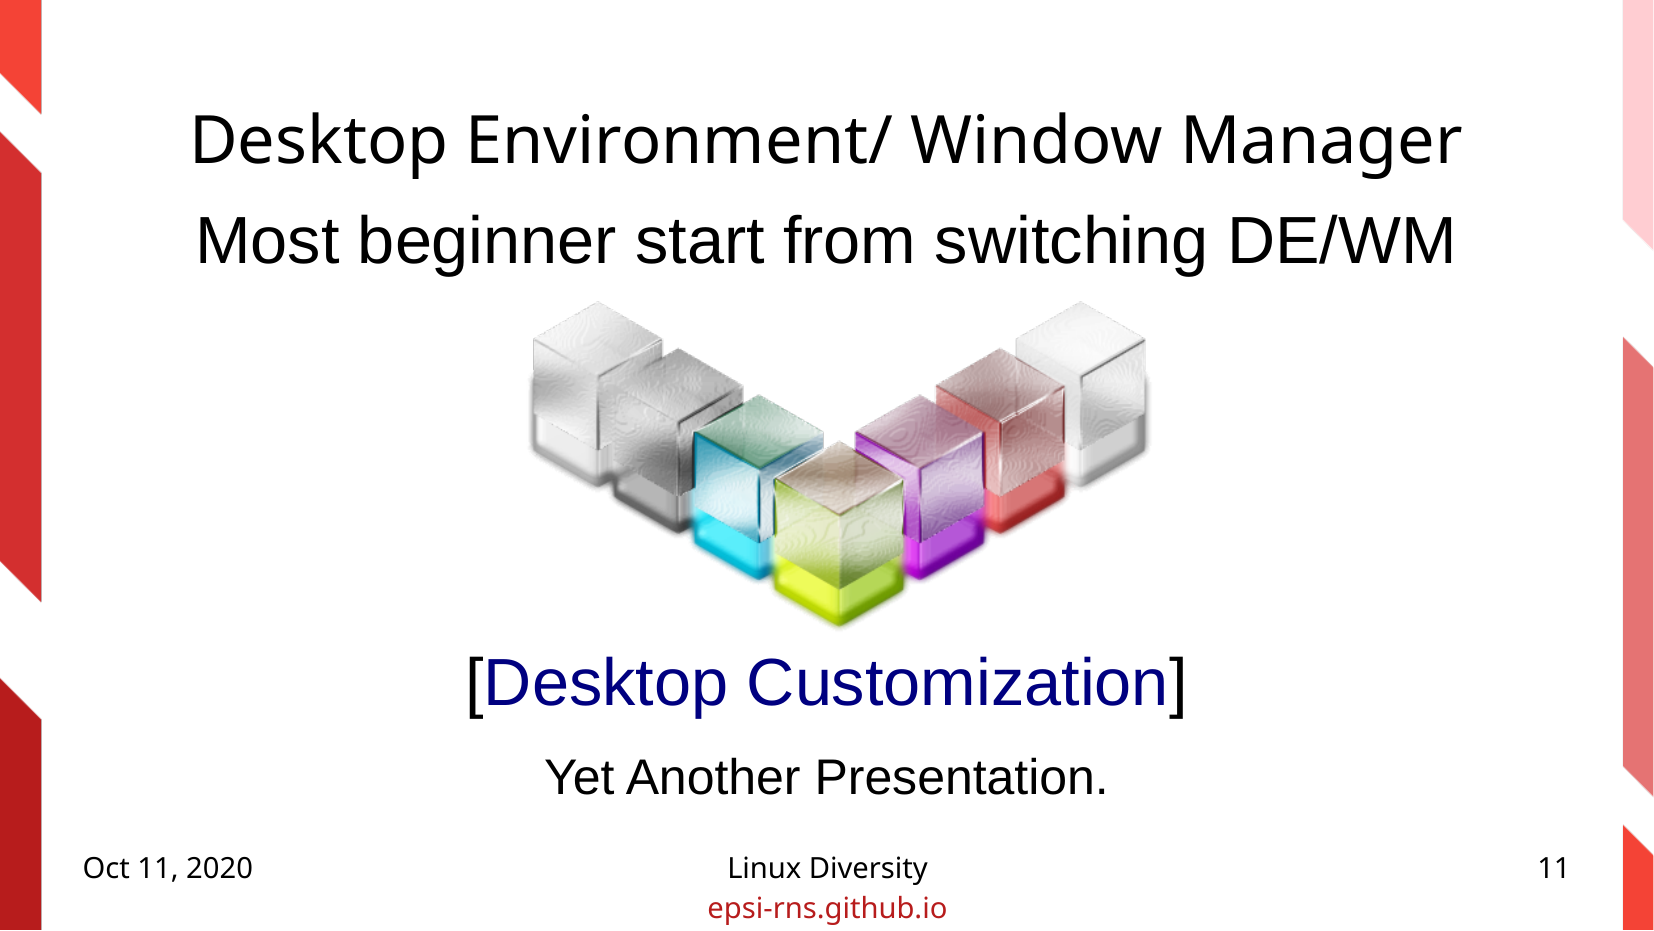

# Desktop Environment/ Window Manager
Most beginner start from switching DE/WM
[Desktop Customization]
Yet Another Presentation.
Oct 11, 2020
Linux Diversity
11